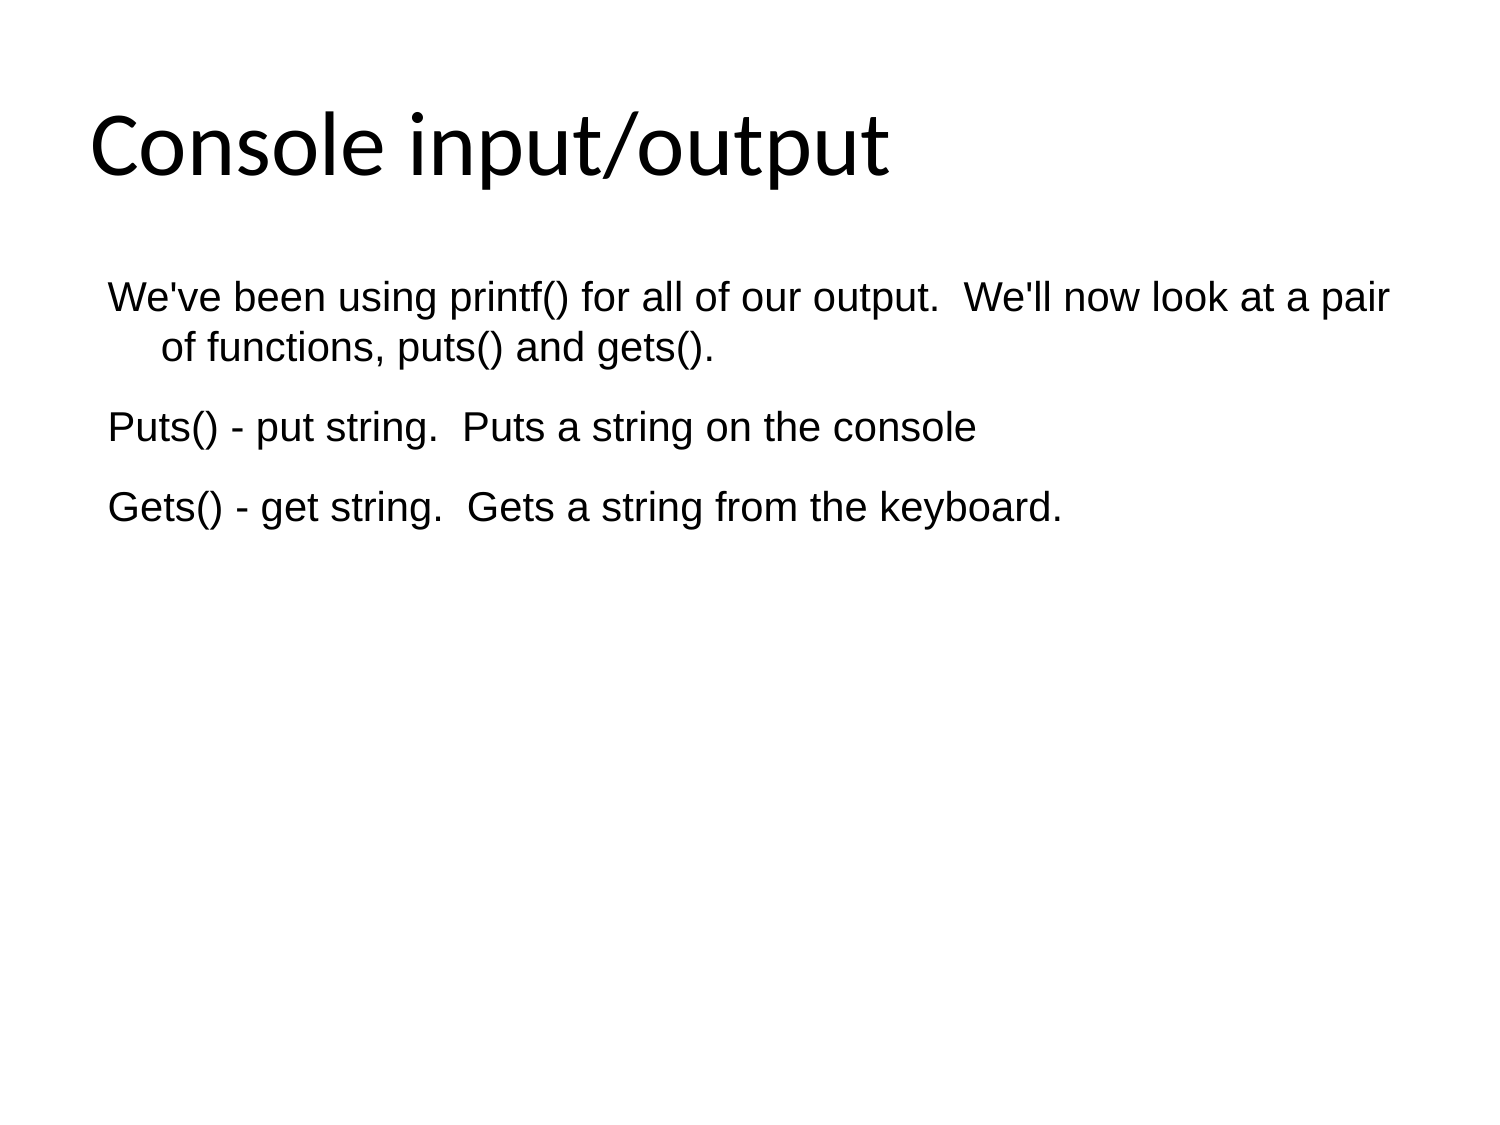

# Console input/output
We've been using printf() for all of our output. We'll now look at a pair of functions, puts() and gets().
Puts() - put string. Puts a string on the console
Gets() - get string. Gets a string from the keyboard.